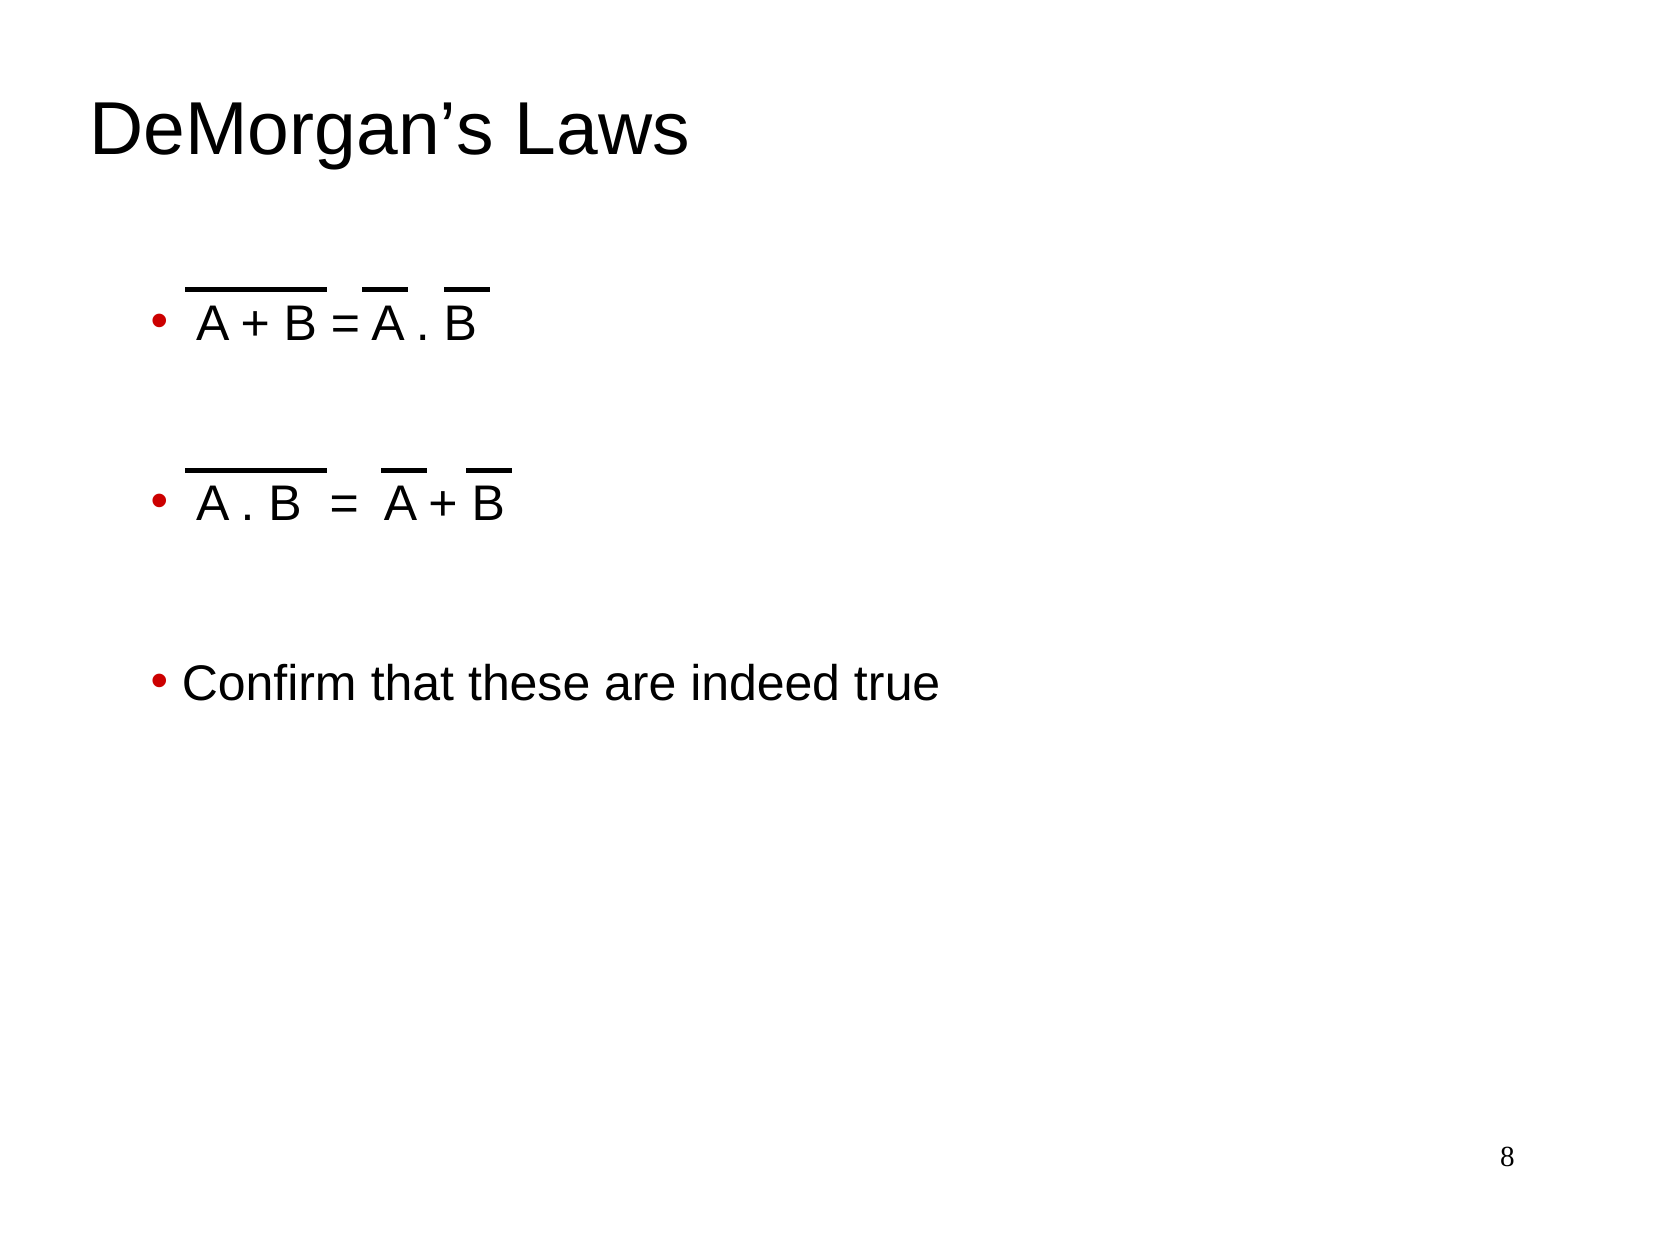

DeMorgan’s Laws
 A + B = A . B
 A . B = A + B
 Confirm that these are indeed true